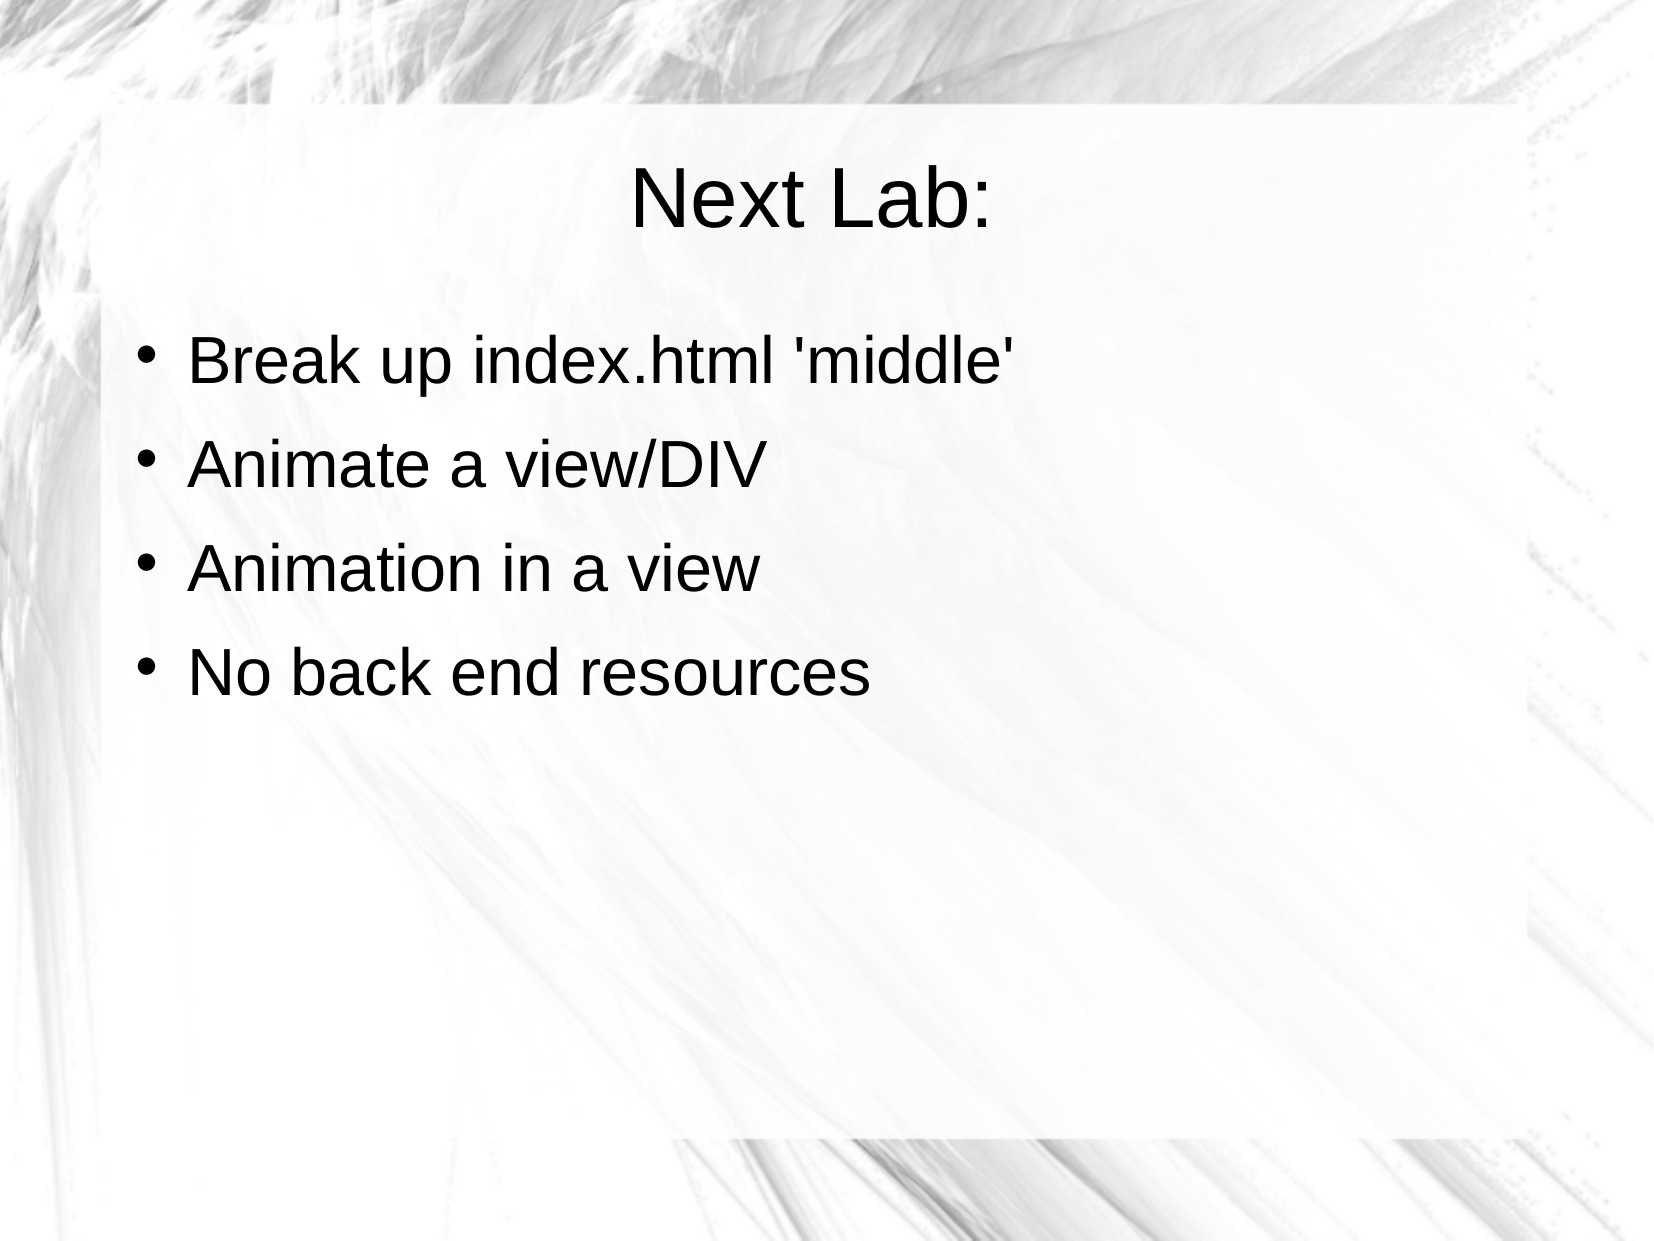

# Next Lab:
Break up index.html 'middle'
Animate a view/DIV
Animation in a view
No back end resources